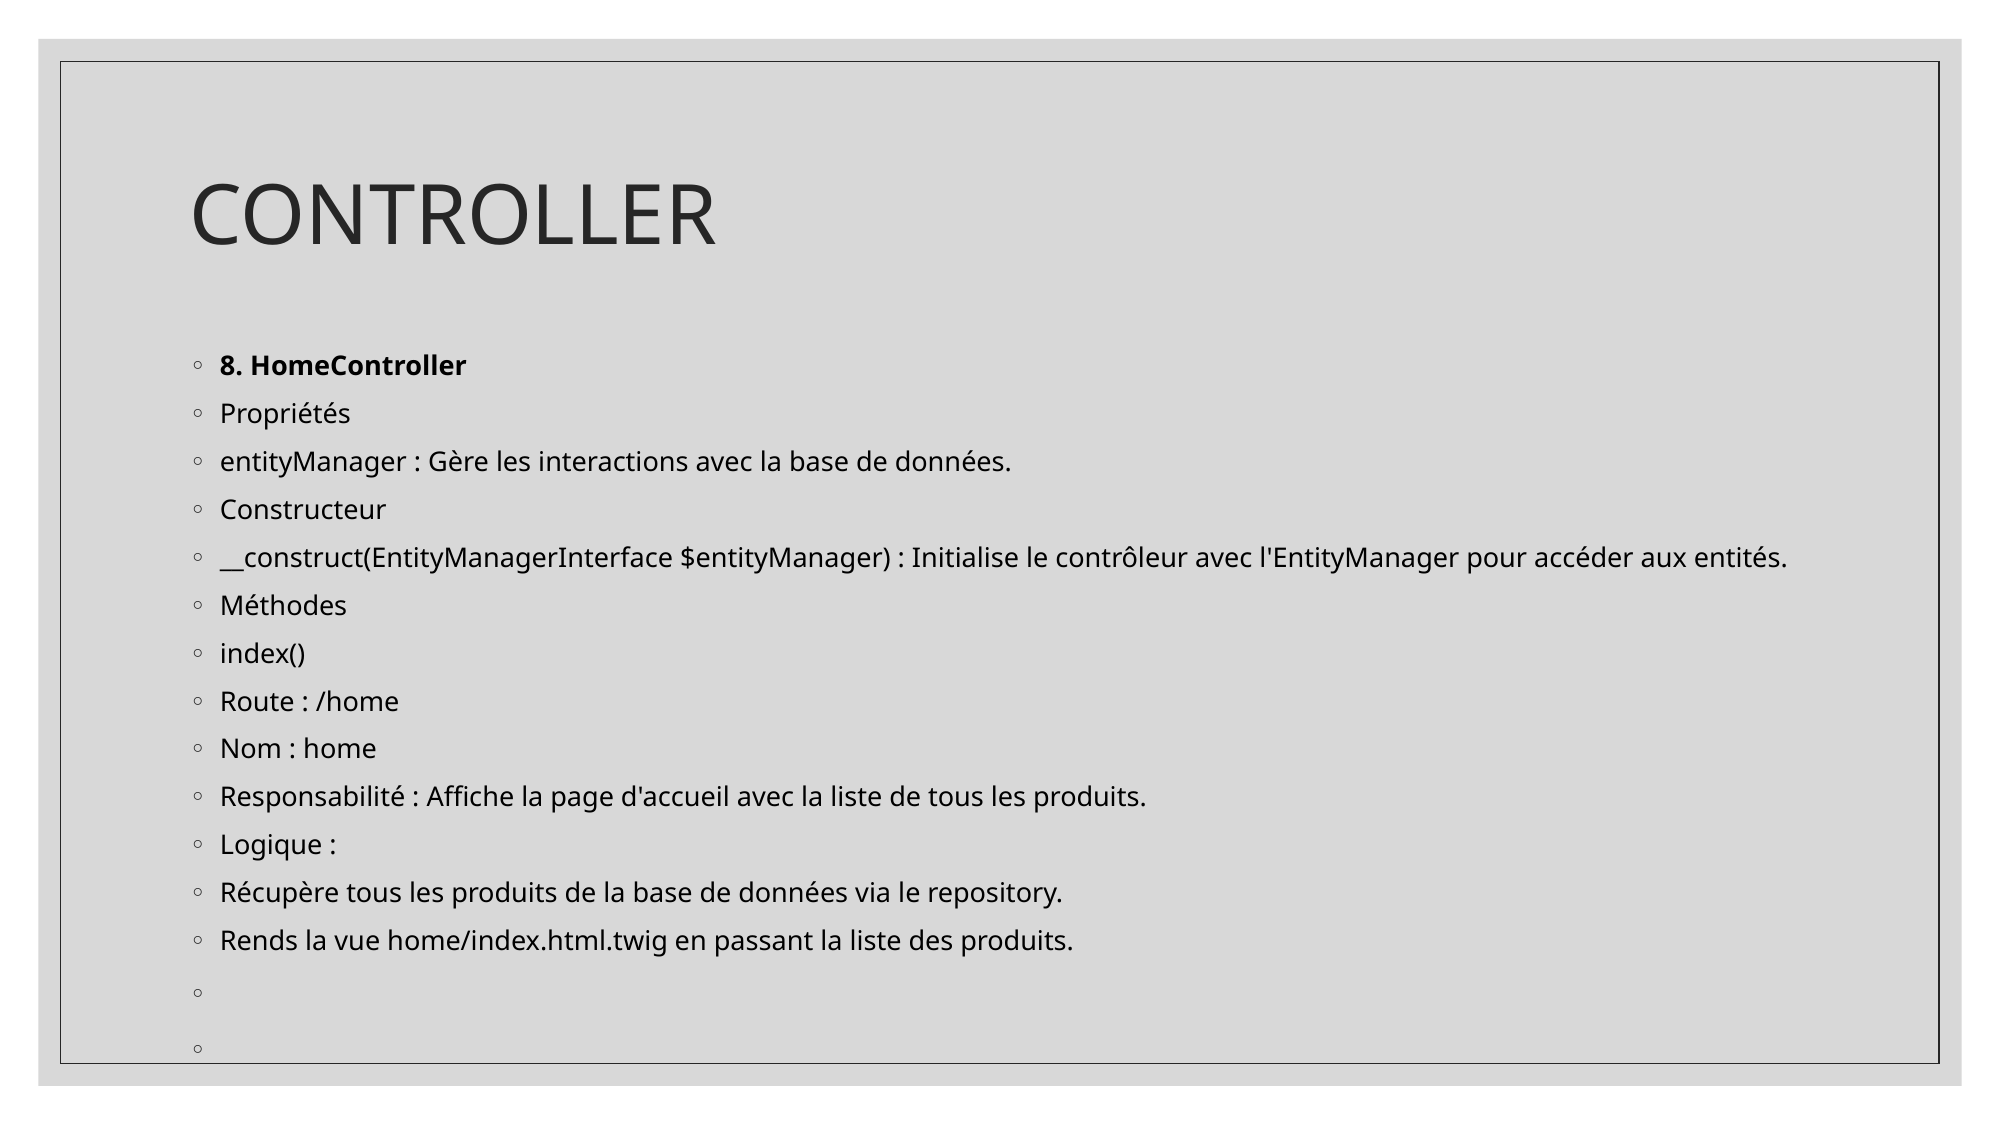

# CONTROLLER
8. HomeController
Propriétés
entityManager : Gère les interactions avec la base de données.
Constructeur
__construct(EntityManagerInterface $entityManager) : Initialise le contrôleur avec l'EntityManager pour accéder aux entités.
Méthodes
index()
Route : /home
Nom : home
Responsabilité : Affiche la page d'accueil avec la liste de tous les produits.
Logique :
Récupère tous les produits de la base de données via le repository.
Rends la vue home/index.html.twig en passant la liste des produits.